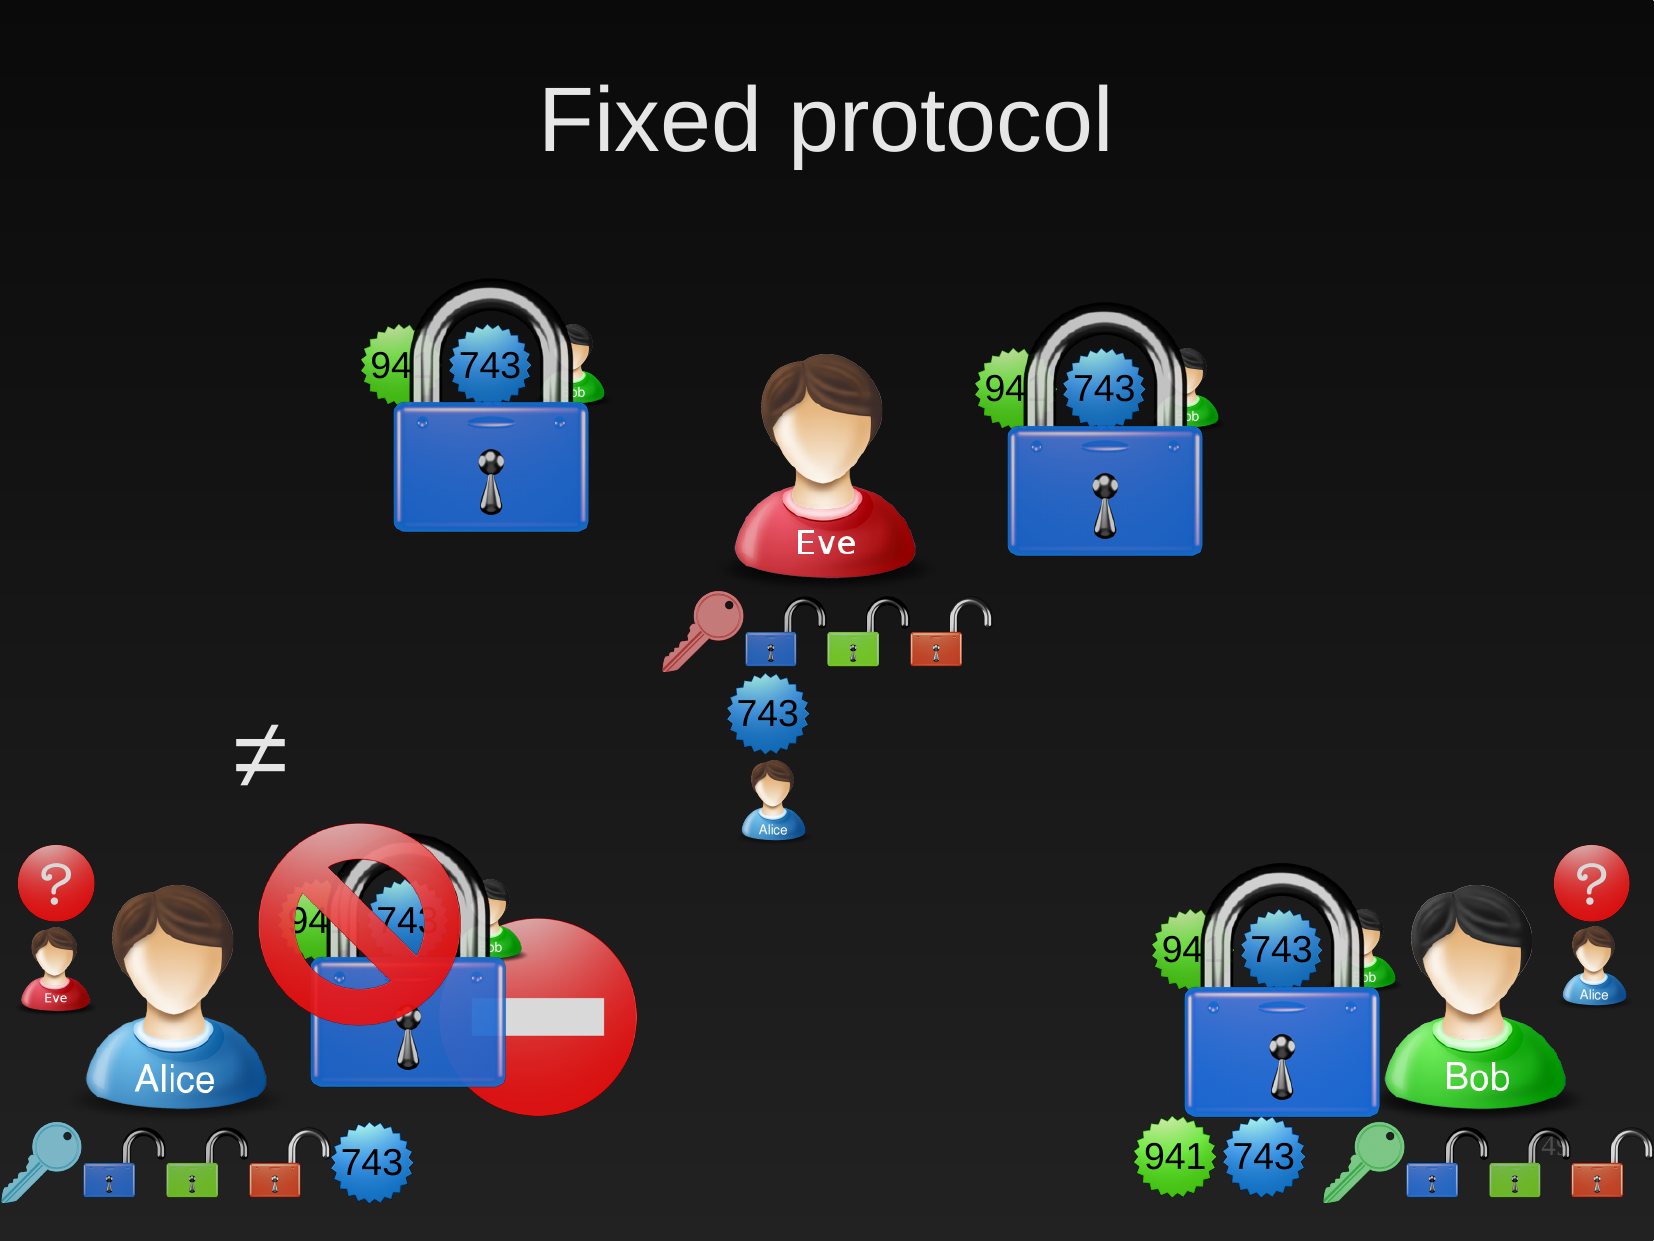

# Fixed protocol
941
743
941
743
743
≠
941
743
941
743
941
941
743
743
743
743
49